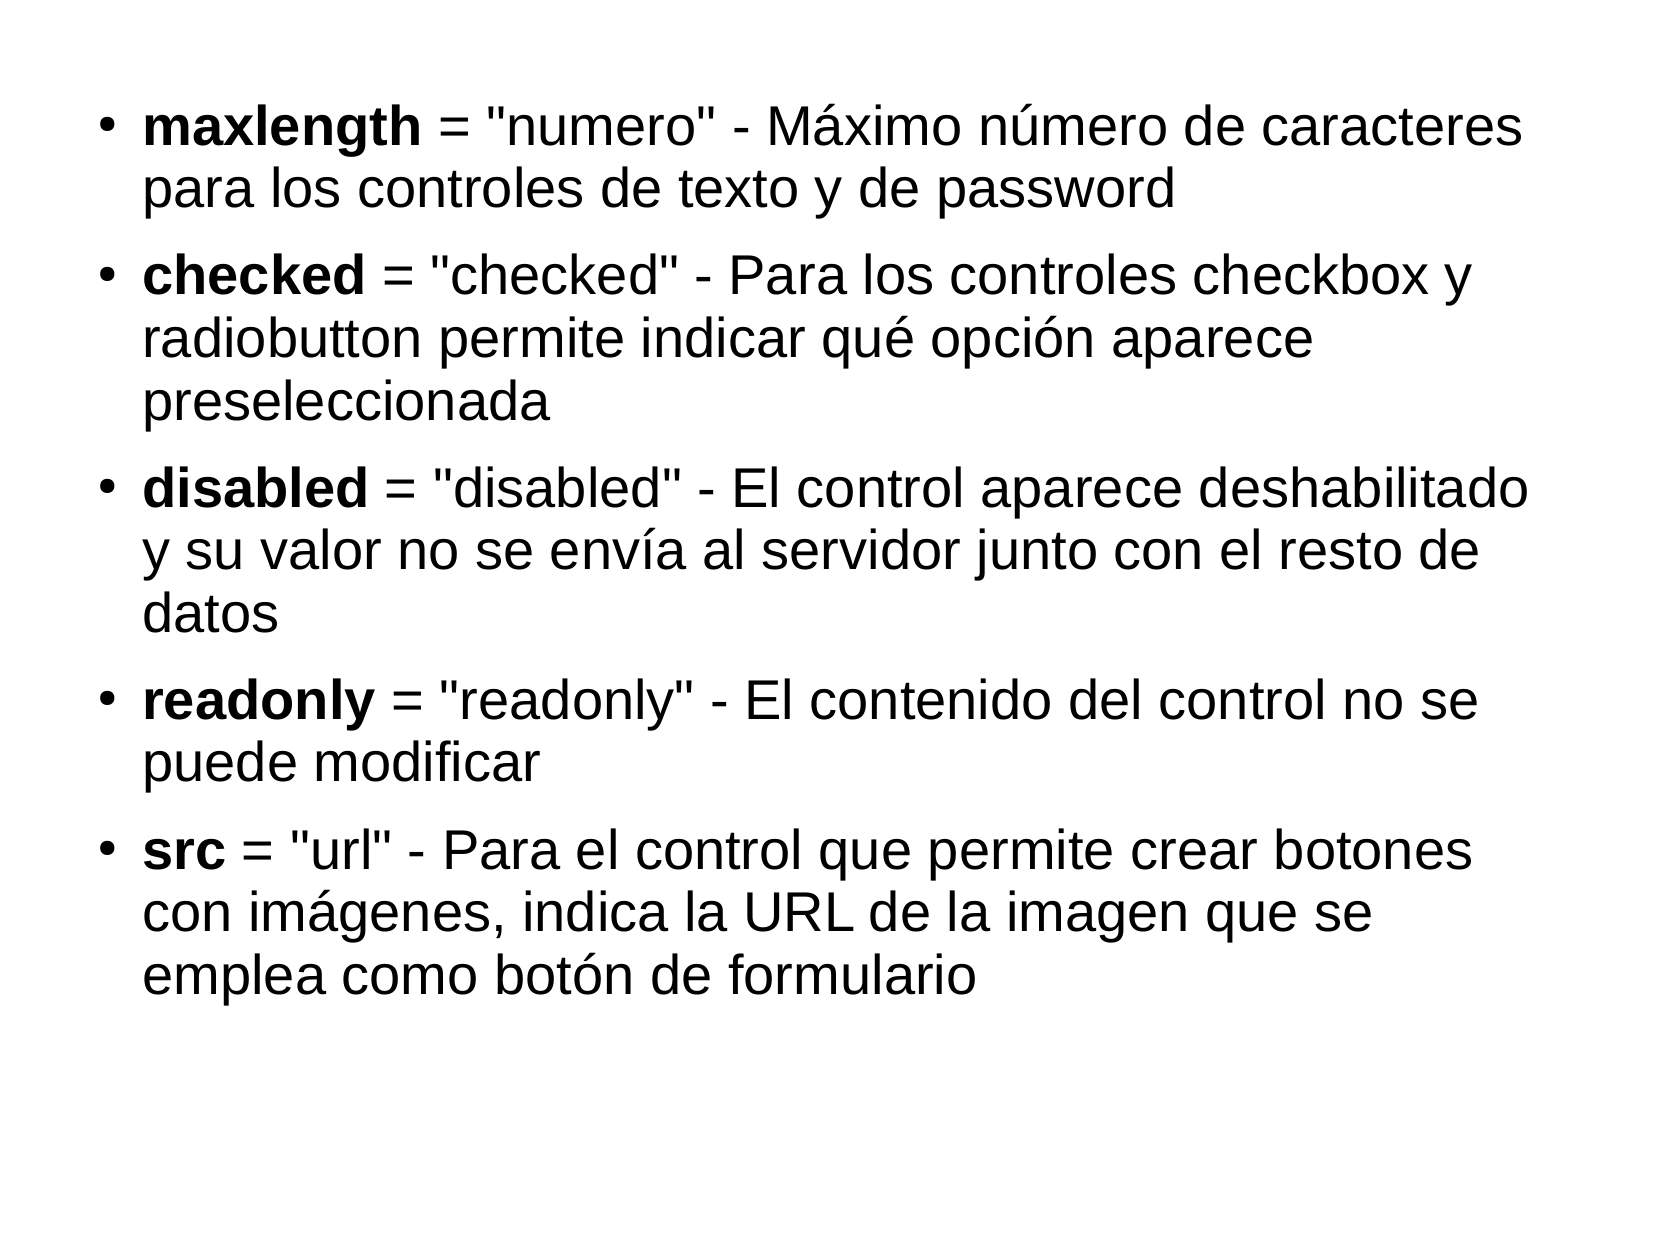

# maxlength = "numero" - Máximo número de caracteres para los controles de texto y de password
checked = "checked" - Para los controles checkbox y radiobutton permite indicar qué opción aparece preseleccionada
disabled = "disabled" - El control aparece deshabilitado y su valor no se envía al servidor junto con el resto de datos
readonly = "readonly" - El contenido del control no se puede modificar
src = "url" - Para el control que permite crear botones con imágenes, indica la URL de la imagen que se emplea como botón de formulario